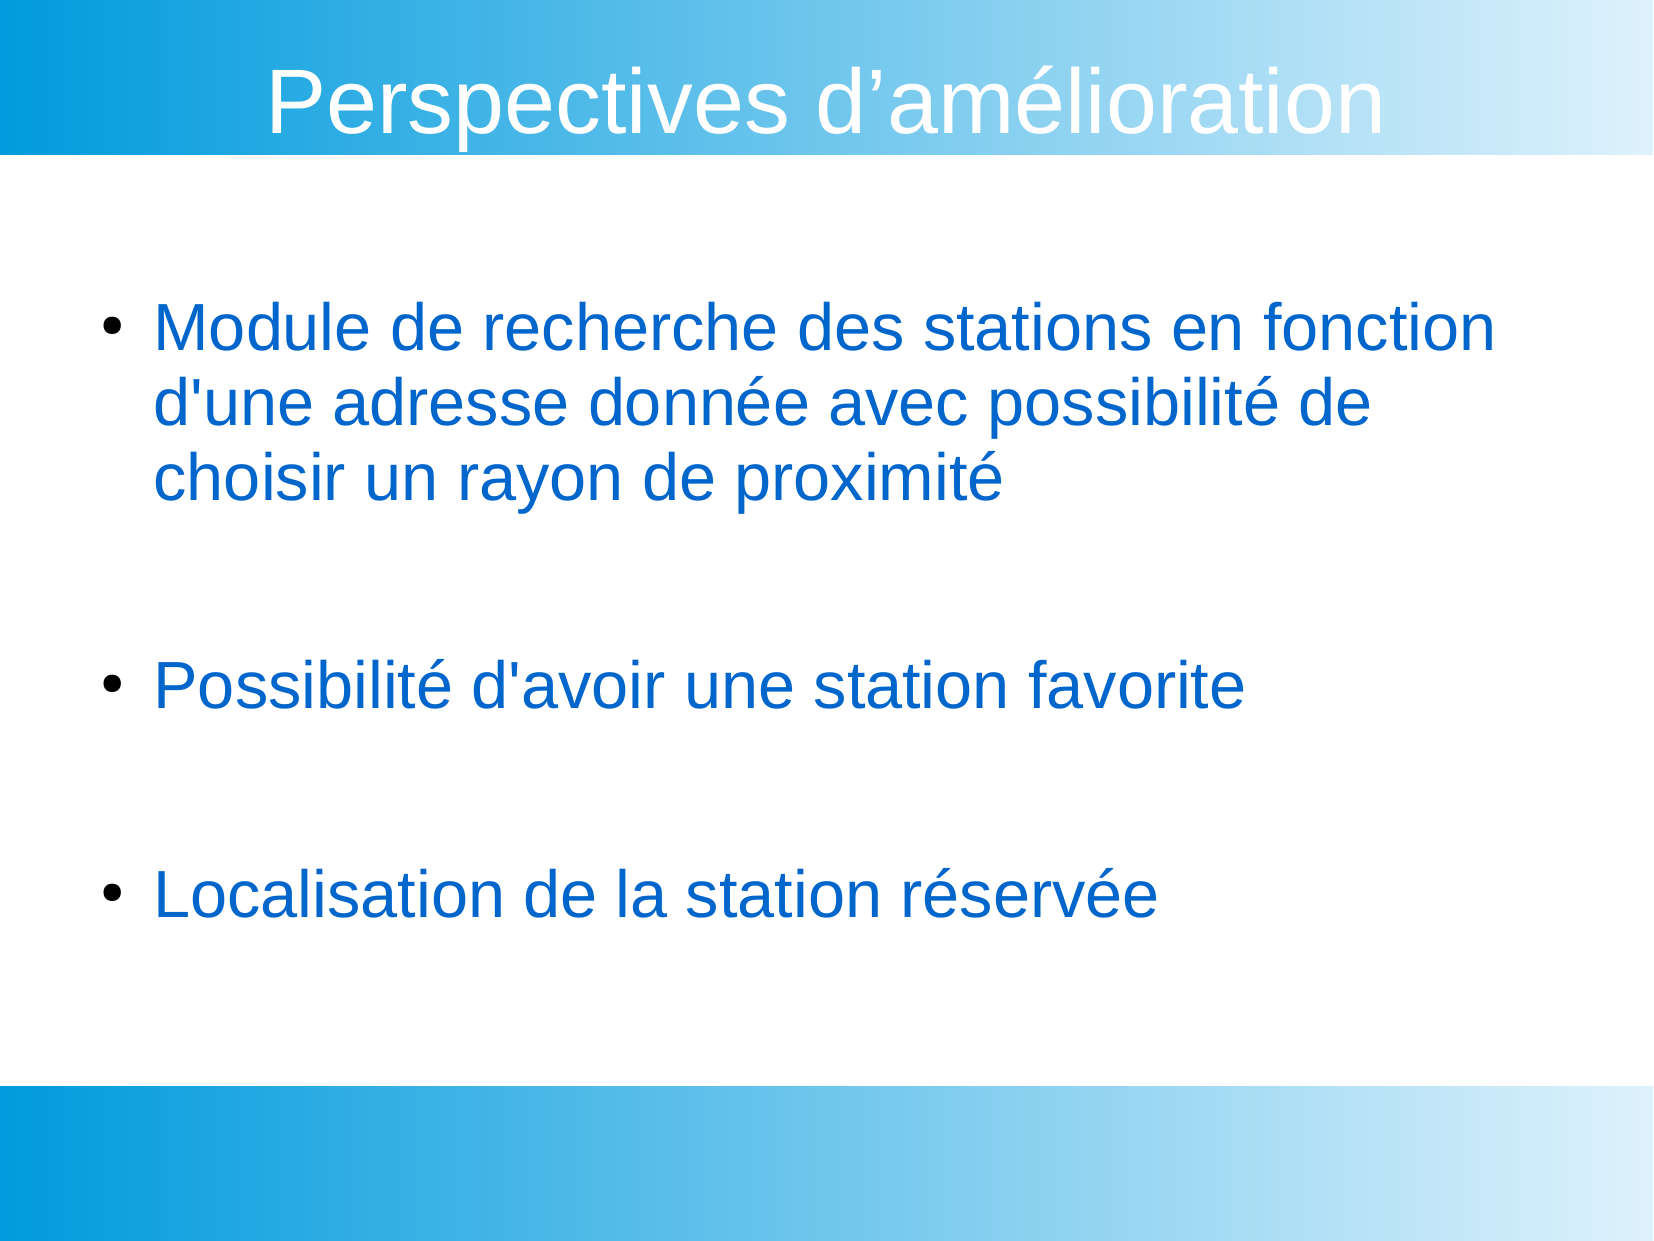

# Perspectives d’amélioration
Module de recherche des stations en fonction d'une adresse donnée avec possibilité de choisir un rayon de proximité
Possibilité d'avoir une station favorite
Localisation de la station réservée